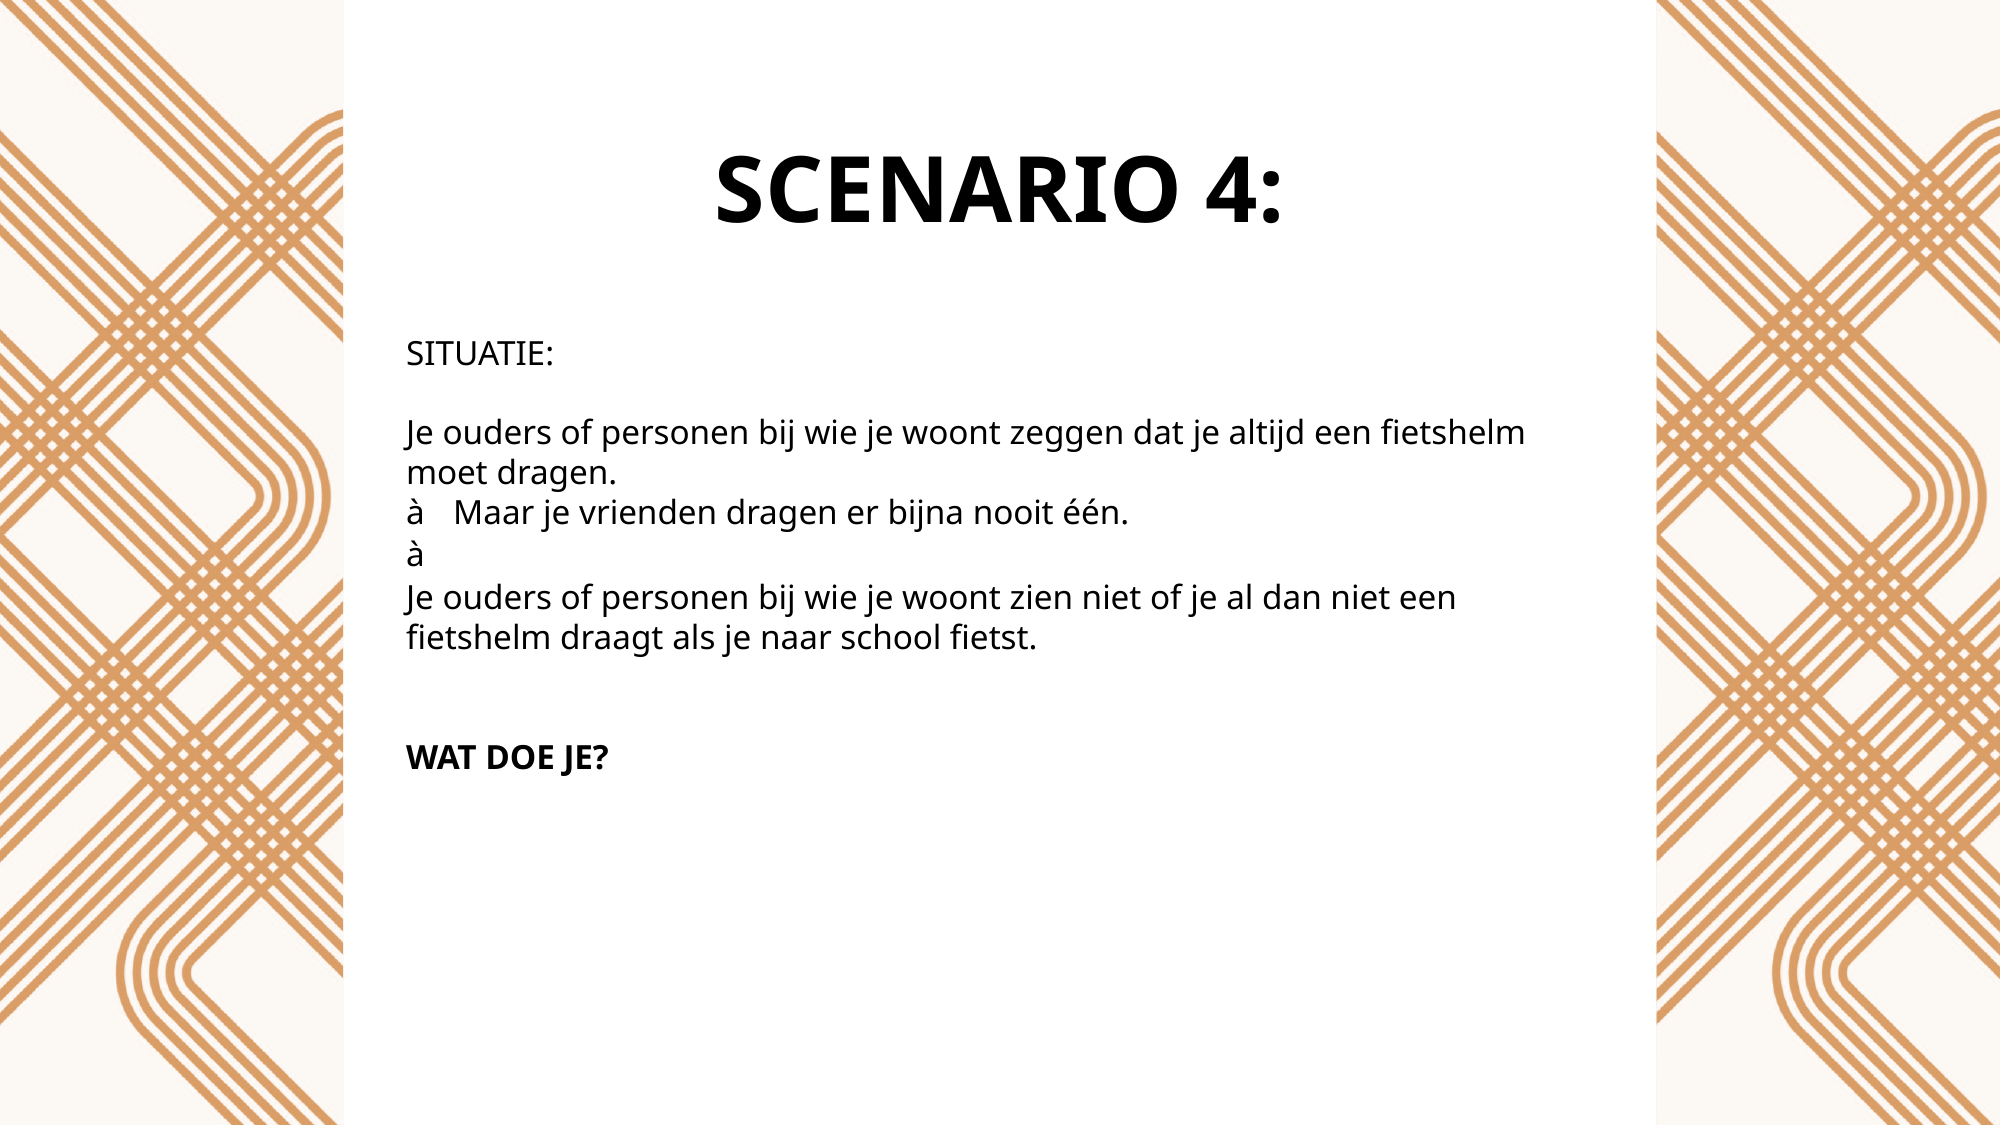

# SCENARIO 4:
SITUATIE:
Je ouders of personen bij wie je woont zeggen dat je altijd een fietshelm moet dragen.
Maar je vrienden dragen er bijna nooit één.
Je ouders of personen bij wie je woont zien niet of je al dan niet een fietshelm draagt als je naar school fietst.
WAT DOE JE?